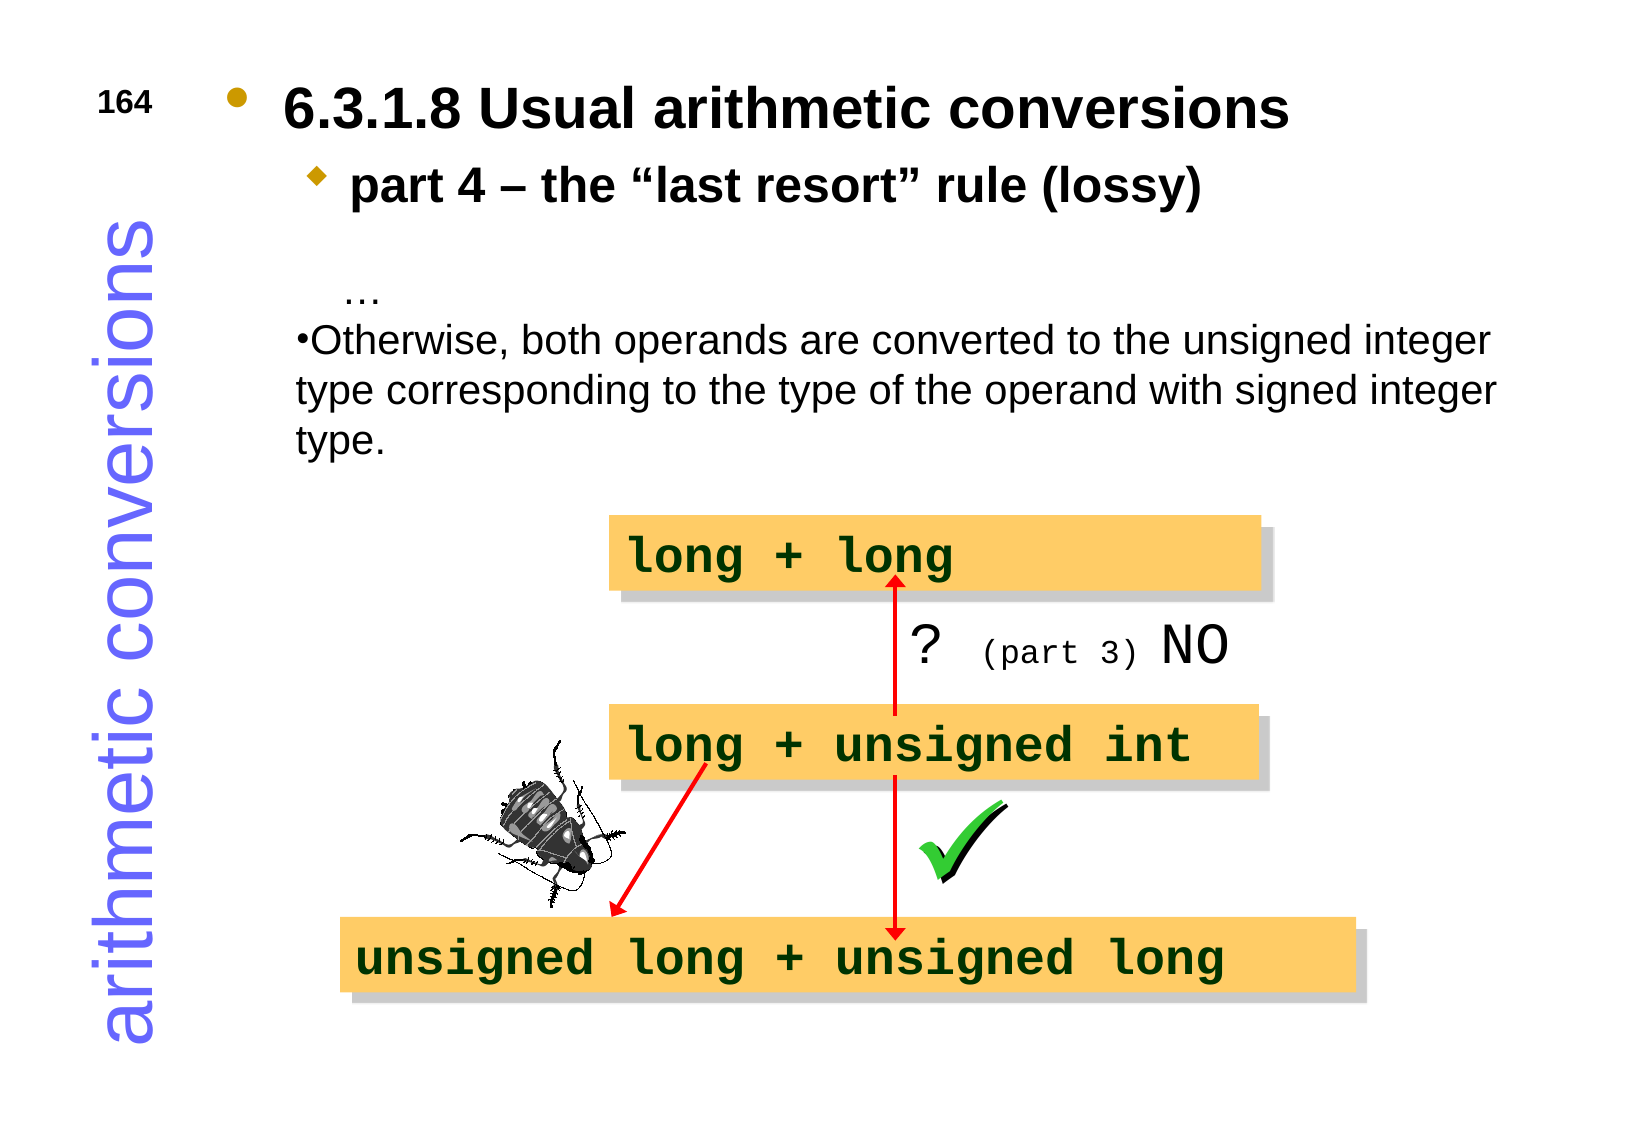

164
6.3.1.8 Usual arithmetic conversions
part 4 – the “last resort” rule (lossy)
 …
Otherwise, both operands are converted to the unsigned integer type corresponding to the type of the operand with signed integer type.
# arithmetic conversions
long + long
? (part 3) NO
long + unsigned int

unsigned long + unsigned long